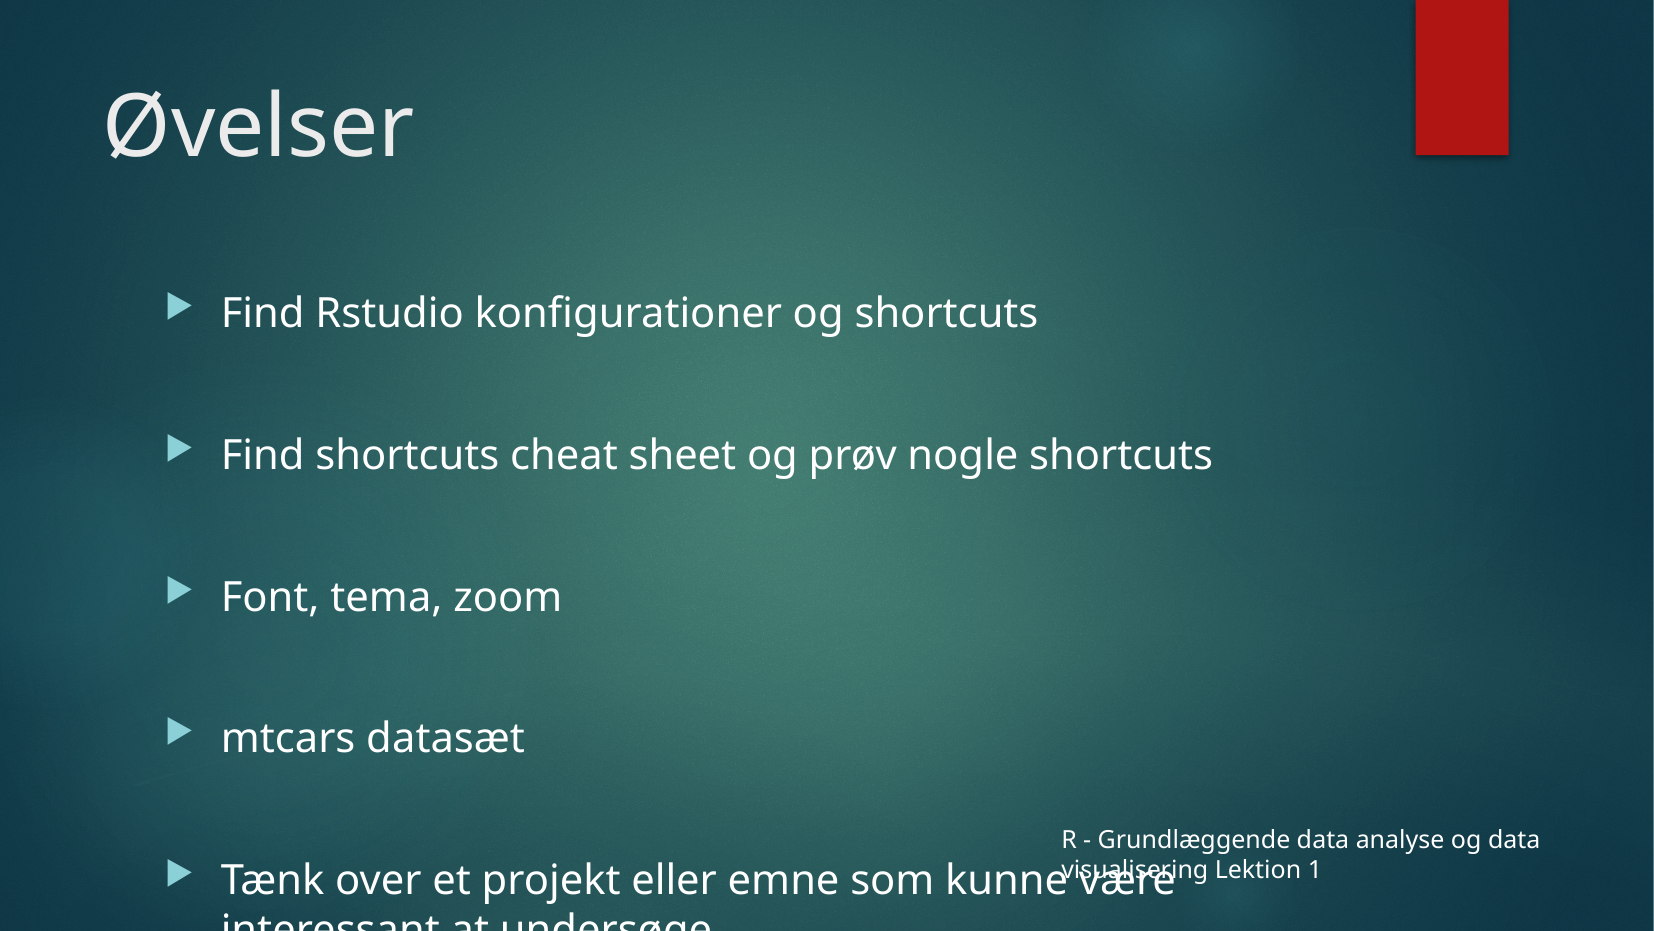

# Øvelser
Find Rstudio konfigurationer og shortcuts
Find shortcuts cheat sheet og prøv nogle shortcuts
Font, tema, zoom
mtcars datasæt
Tænk over et projekt eller emne som kunne være interessant at undersøge
R - Grundlæggende data analyse og data visualisering Lektion 1